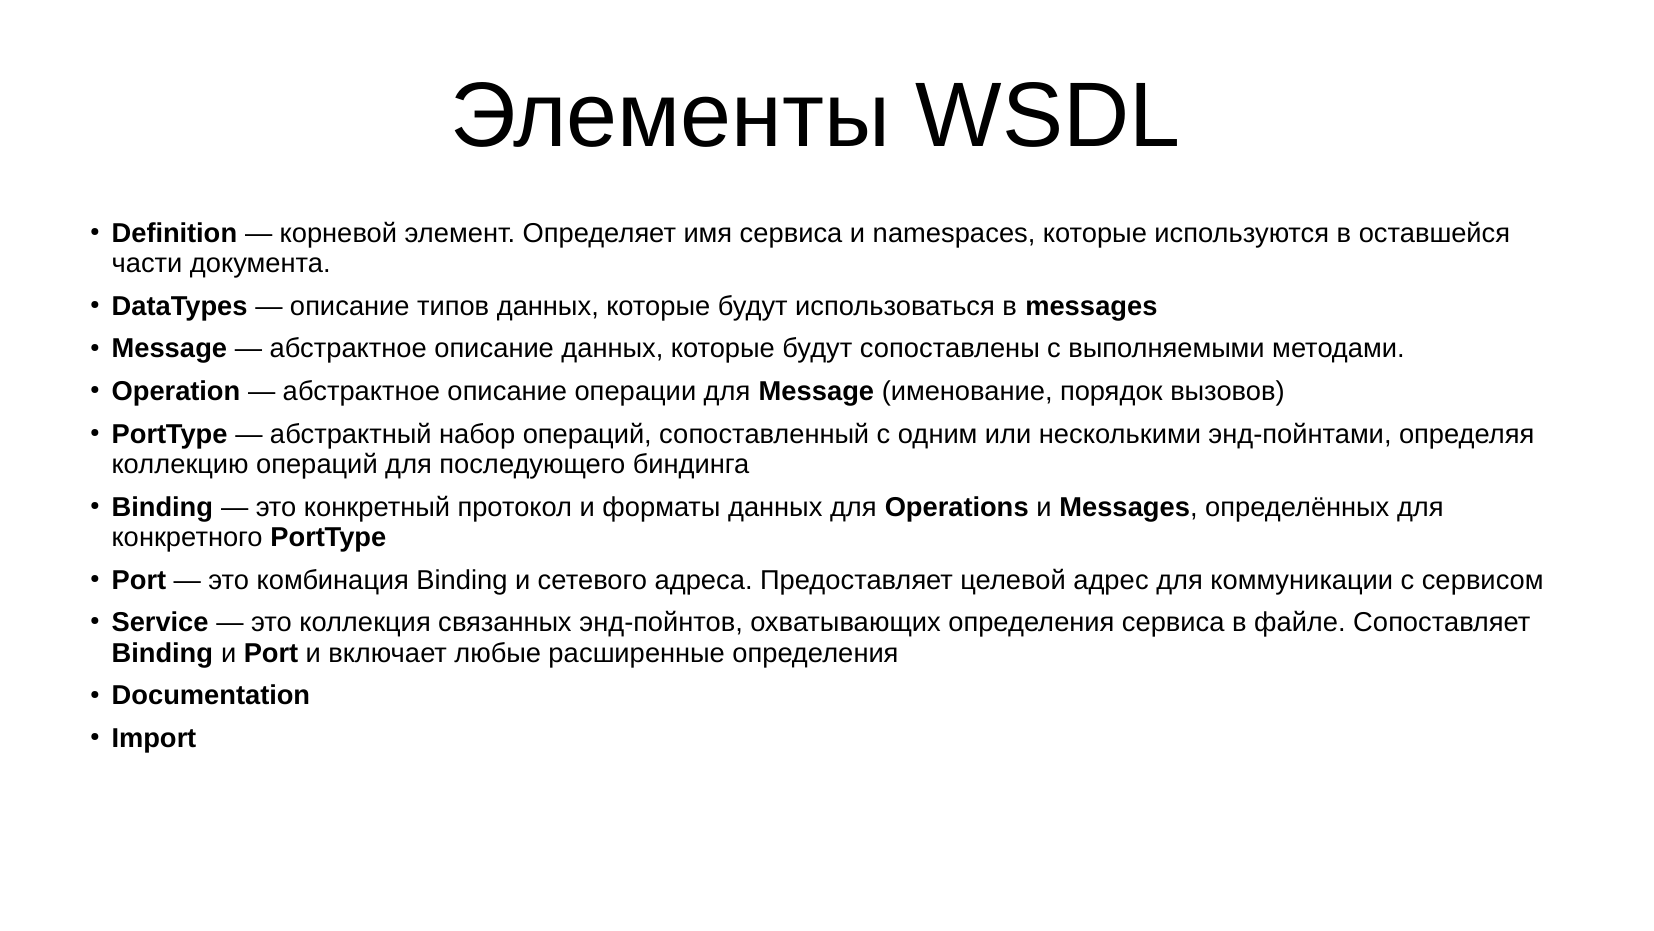

# Элементы WSDL
Definition — корневой элемент. Определяет имя сервиса и namespaces, которые используются в оставшейся части документа.
DataTypes — описание типов данных, которые будут использоваться в messages
Message — абстрактное описание данных, которые будут сопоставлены с выполняемыми методами.
Operation — абстрактное описание операции для Message (именование, порядок вызовов)
PortType — абстрактный набор операций, сопоставленный с одним или несколькими энд-пойнтами, определяя коллекцию операций для последующего биндинга
Binding — это конкретный протокол и форматы данных для Operations и Messages, определённых для конкретного PortType
Port — это комбинация Binding и сетевого адреса. Предоставляет целевой адрес для коммуникации с сервисом
Service — это коллекция связанных энд-пойнтов, охватывающих определения сервиса в файле. Сопоставляет Binding и Port и включает любые расширенные определения
Documentation
Import